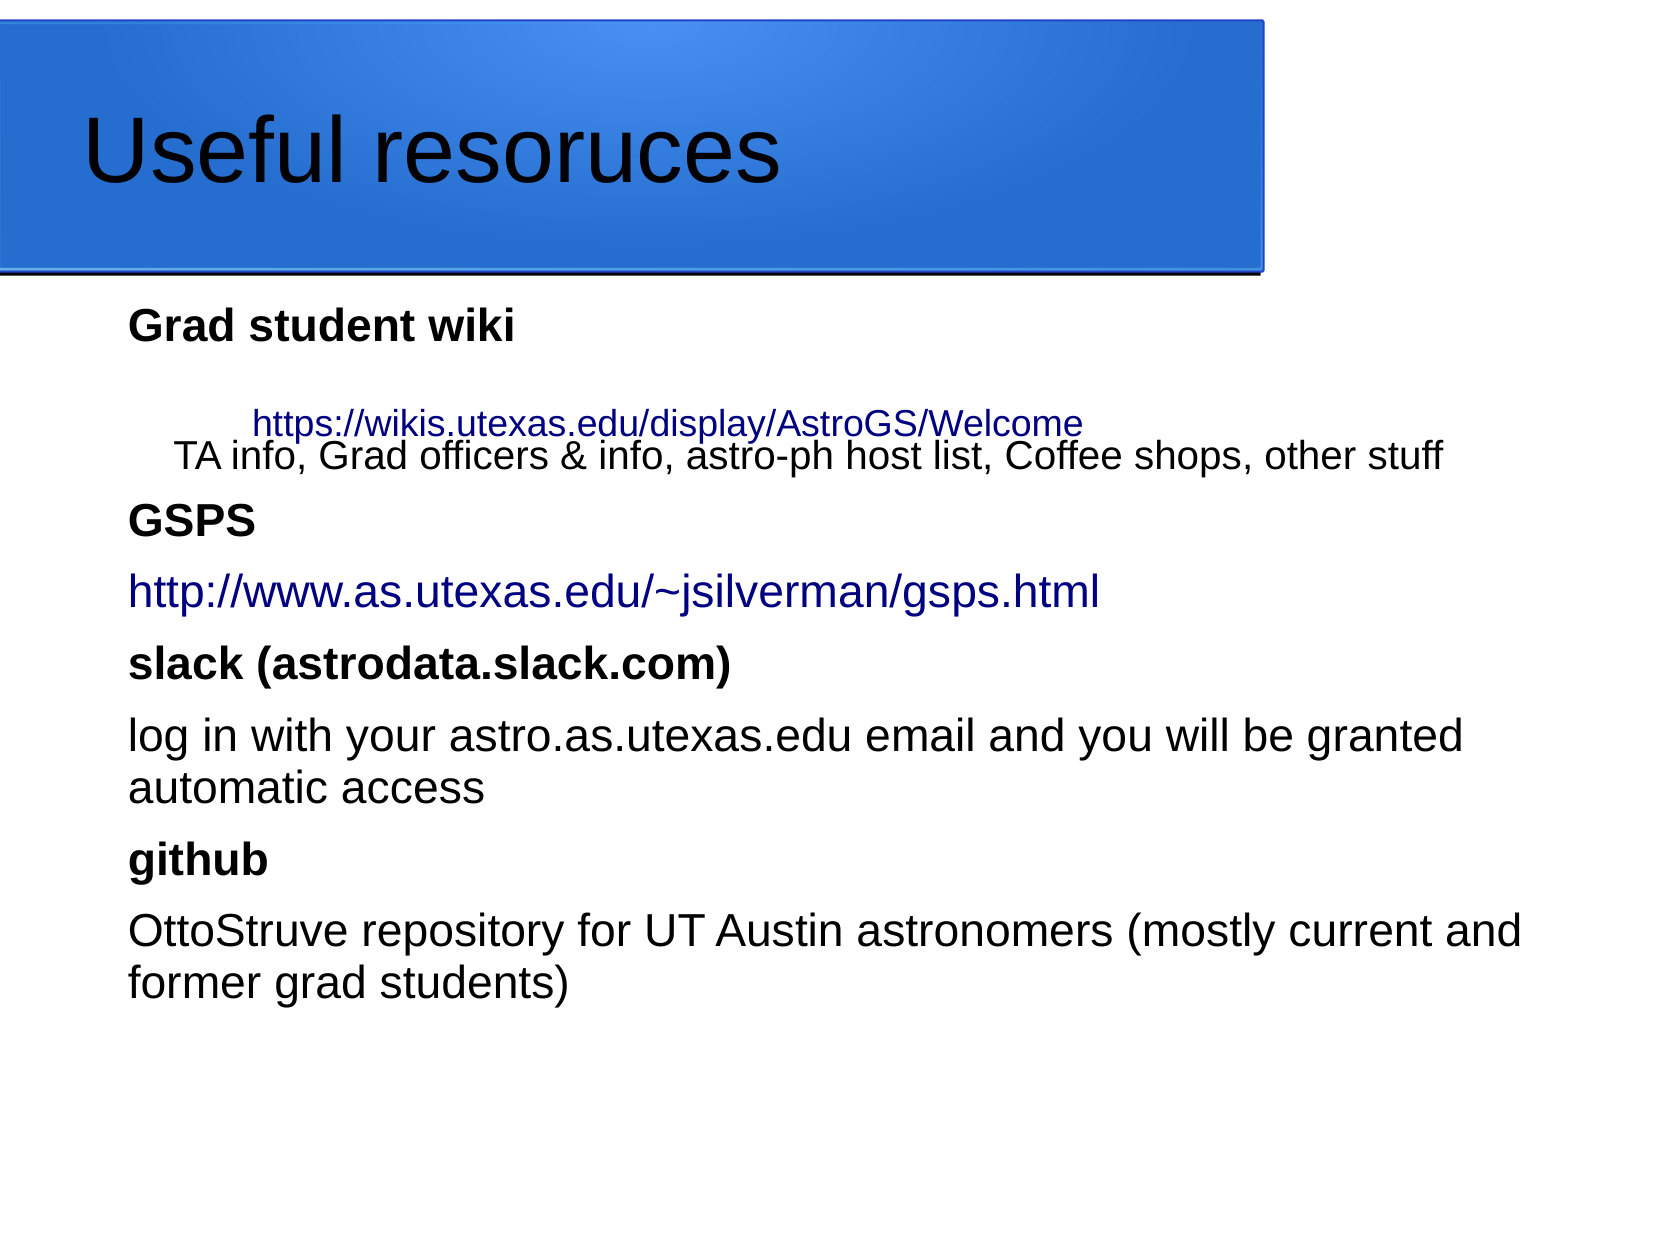

# Useful resoruces
Grad student wiki
TA info, Grad officers & info, astro-ph host list, Coffee shops, other stuff
GSPS
http://www.as.utexas.edu/~jsilverman/gsps.html
slack (astrodata.slack.com)
log in with your astro.as.utexas.edu email and you will be granted automatic access
github
OttoStruve repository for UT Austin astronomers (mostly current and former grad students)
https://wikis.utexas.edu/display/AstroGS/Welcome